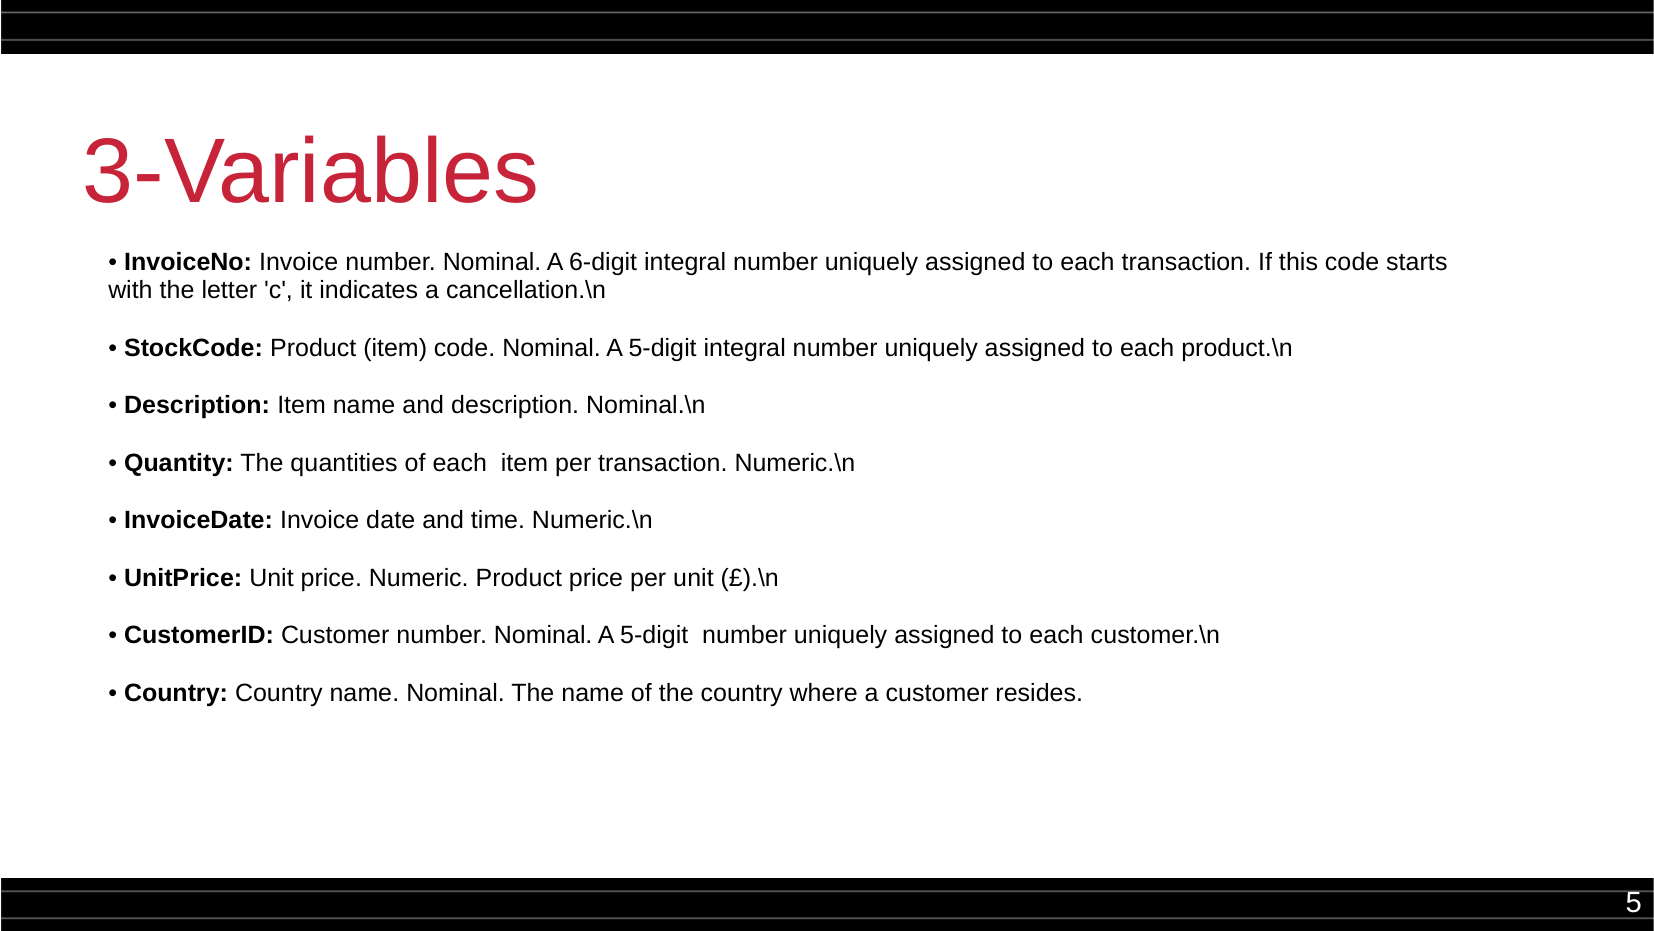

# 3-Variables
• InvoiceNo: Invoice number. Nominal. A 6-digit integral number uniquely assigned to each transaction. If this code starts with the letter 'c', it indicates a cancellation.\n
• StockCode: Product (item) code. Nominal. A 5-digit integral number uniquely assigned to each product.\n
• Description: Item name and description. Nominal.\n
• Quantity: The quantities of each item per transaction. Numeric.\n
• InvoiceDate: Invoice date and time. Numeric.\n
• UnitPrice: Unit price. Numeric. Product price per unit (£).\n
• CustomerID: Customer number. Nominal. A 5-digit number uniquely assigned to each customer.\n
• Country: Country name. Nominal. The name of the country where a customer resides.